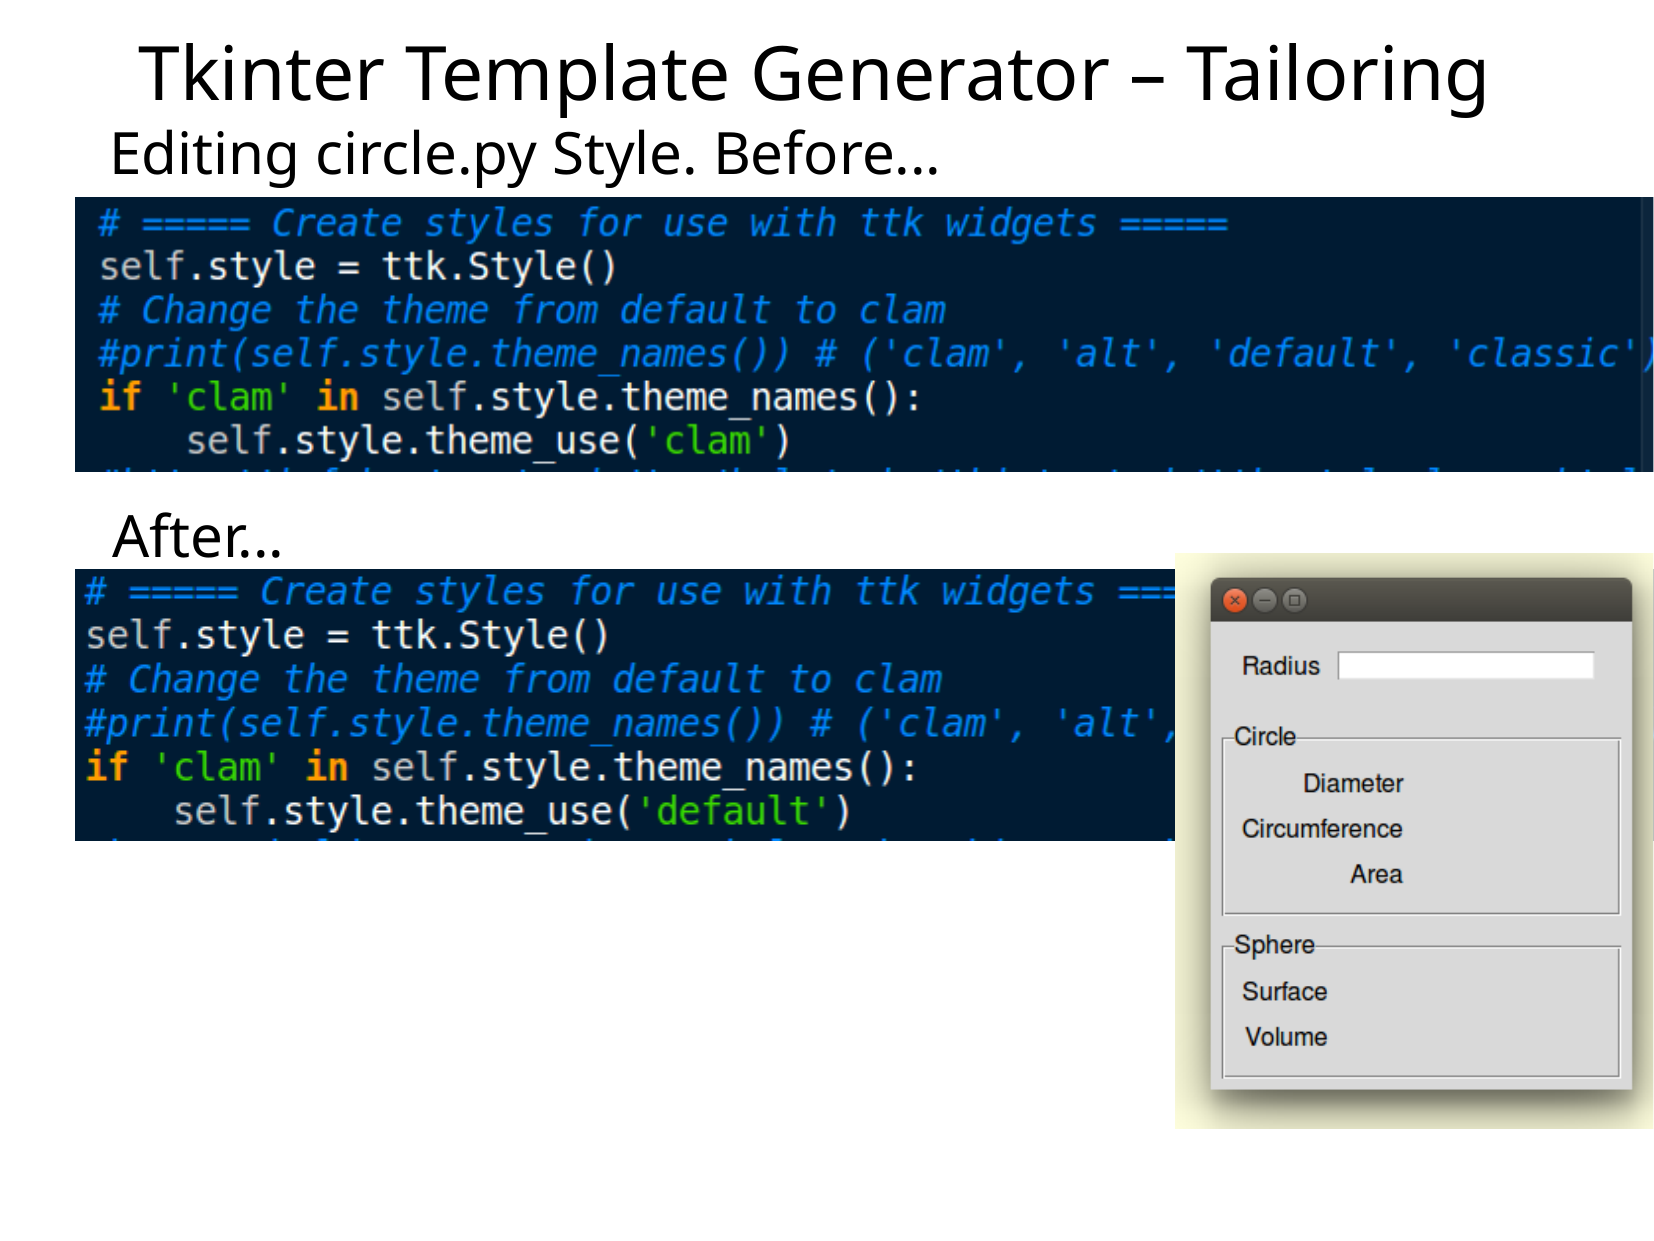

Tkinter Template Generator – Tailoring
# Editing circle.py Style. Before...
After...